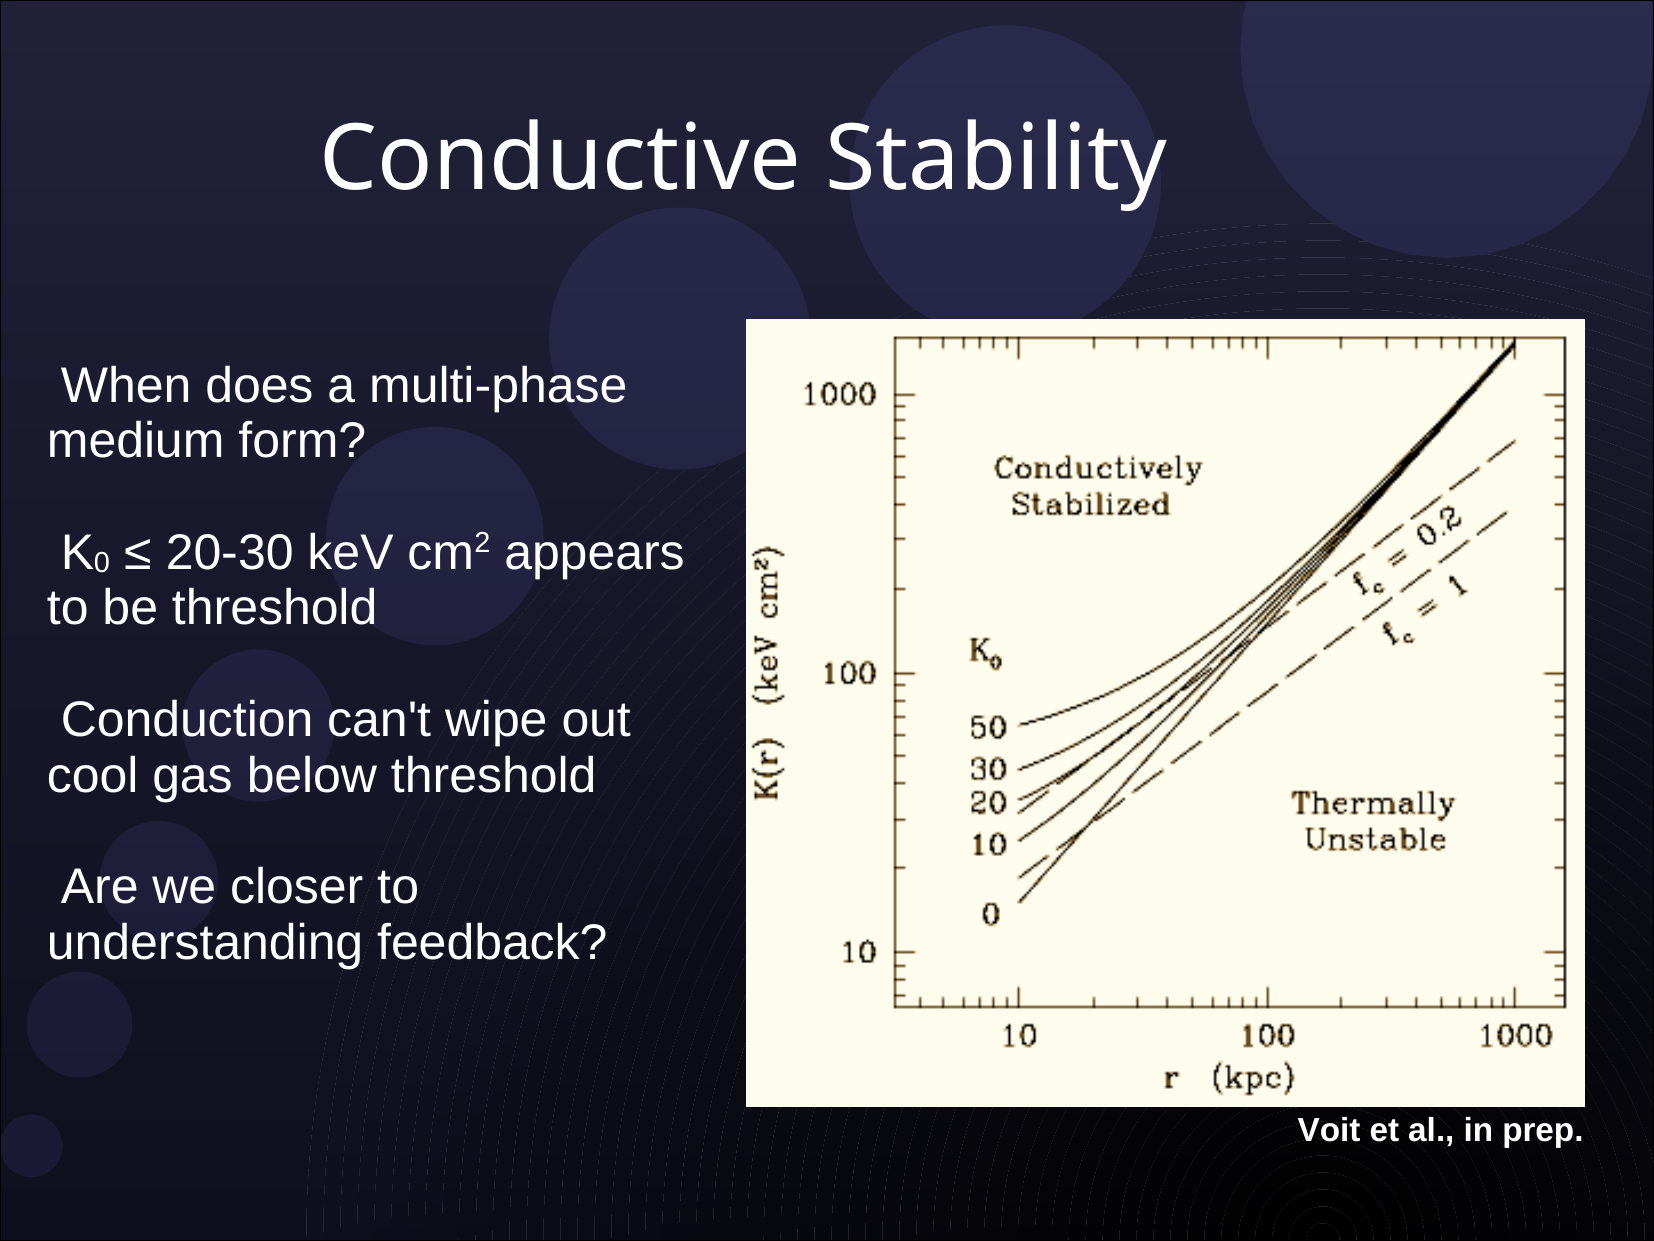

Conductive Stability
Voit et al., in prep.
 When does a multi-phase medium form?
 K0 ≤ 20-30 keV cm2 appears to be threshold
 Conduction can't wipe out cool gas below threshold
 Are we closer to understanding feedback?